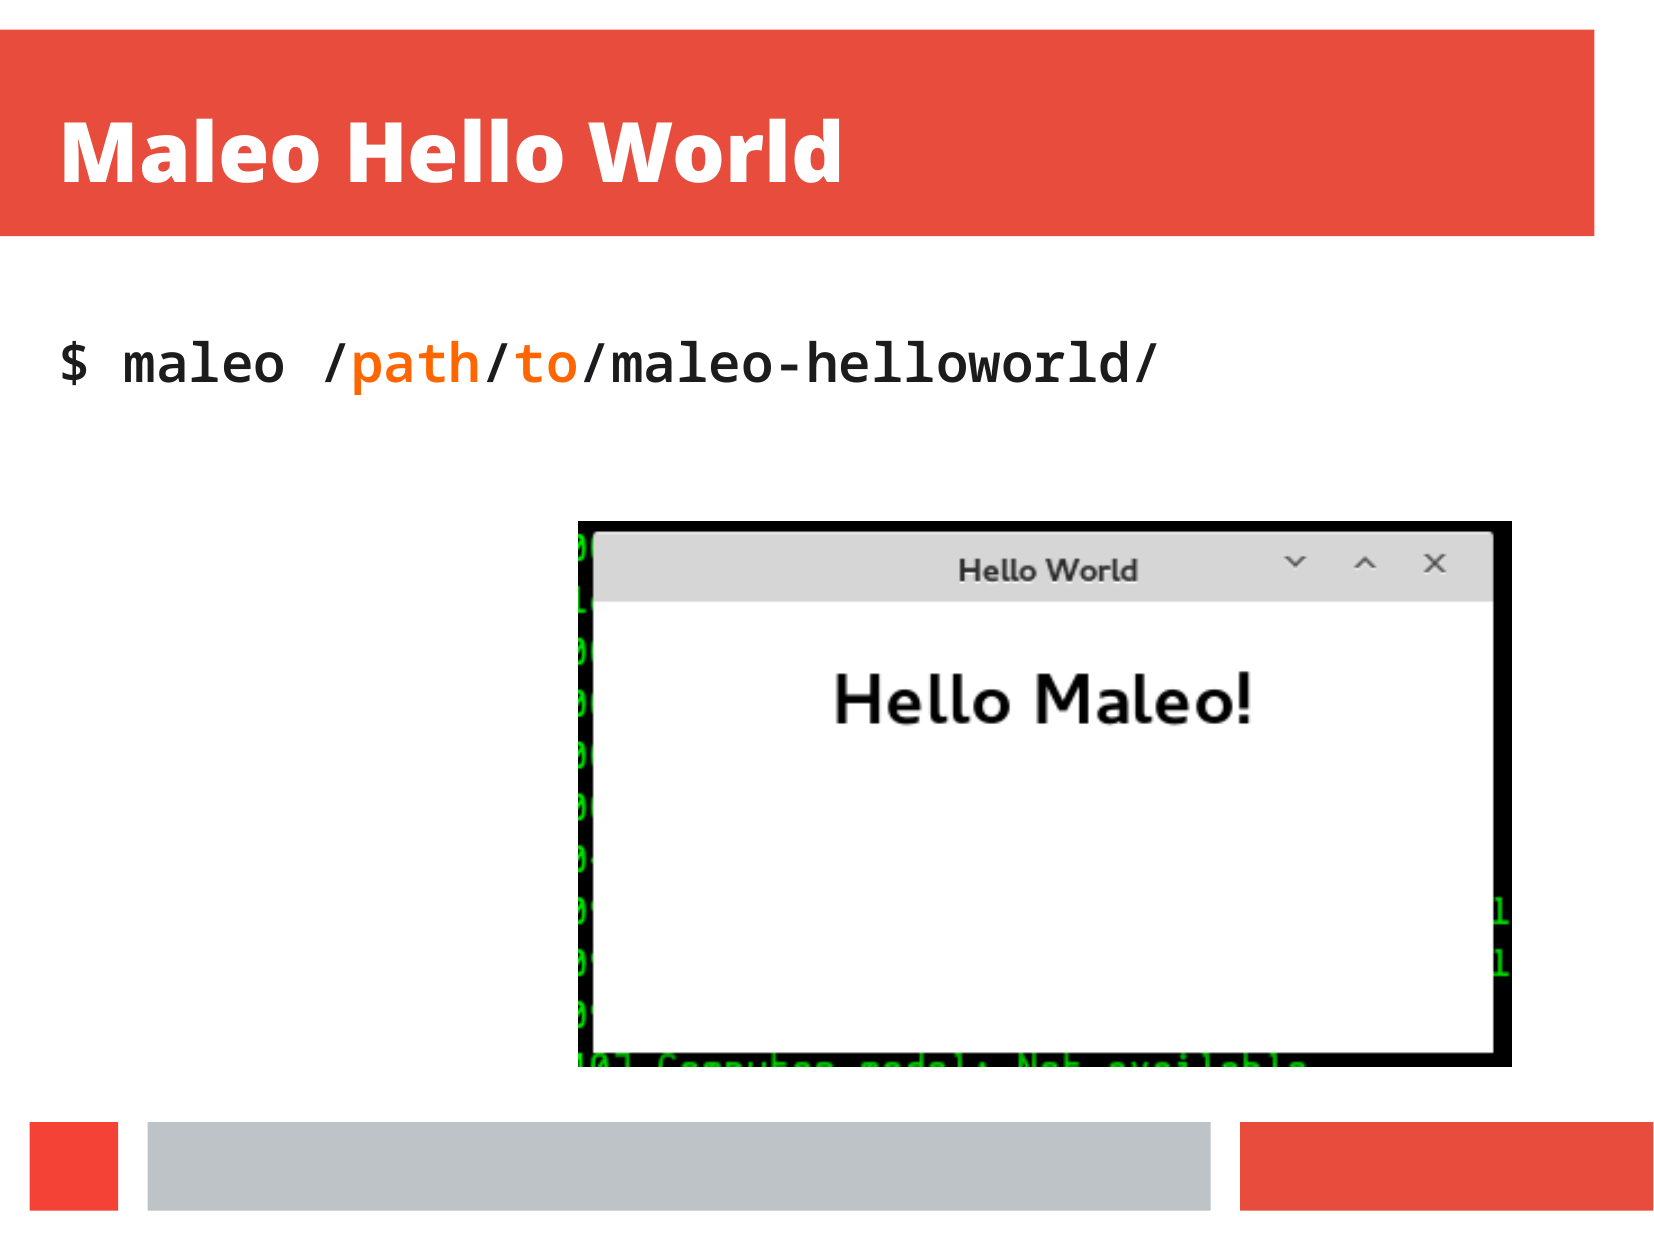

# Maleo Hello World
$ maleo /path/to/maleo-helloworld/